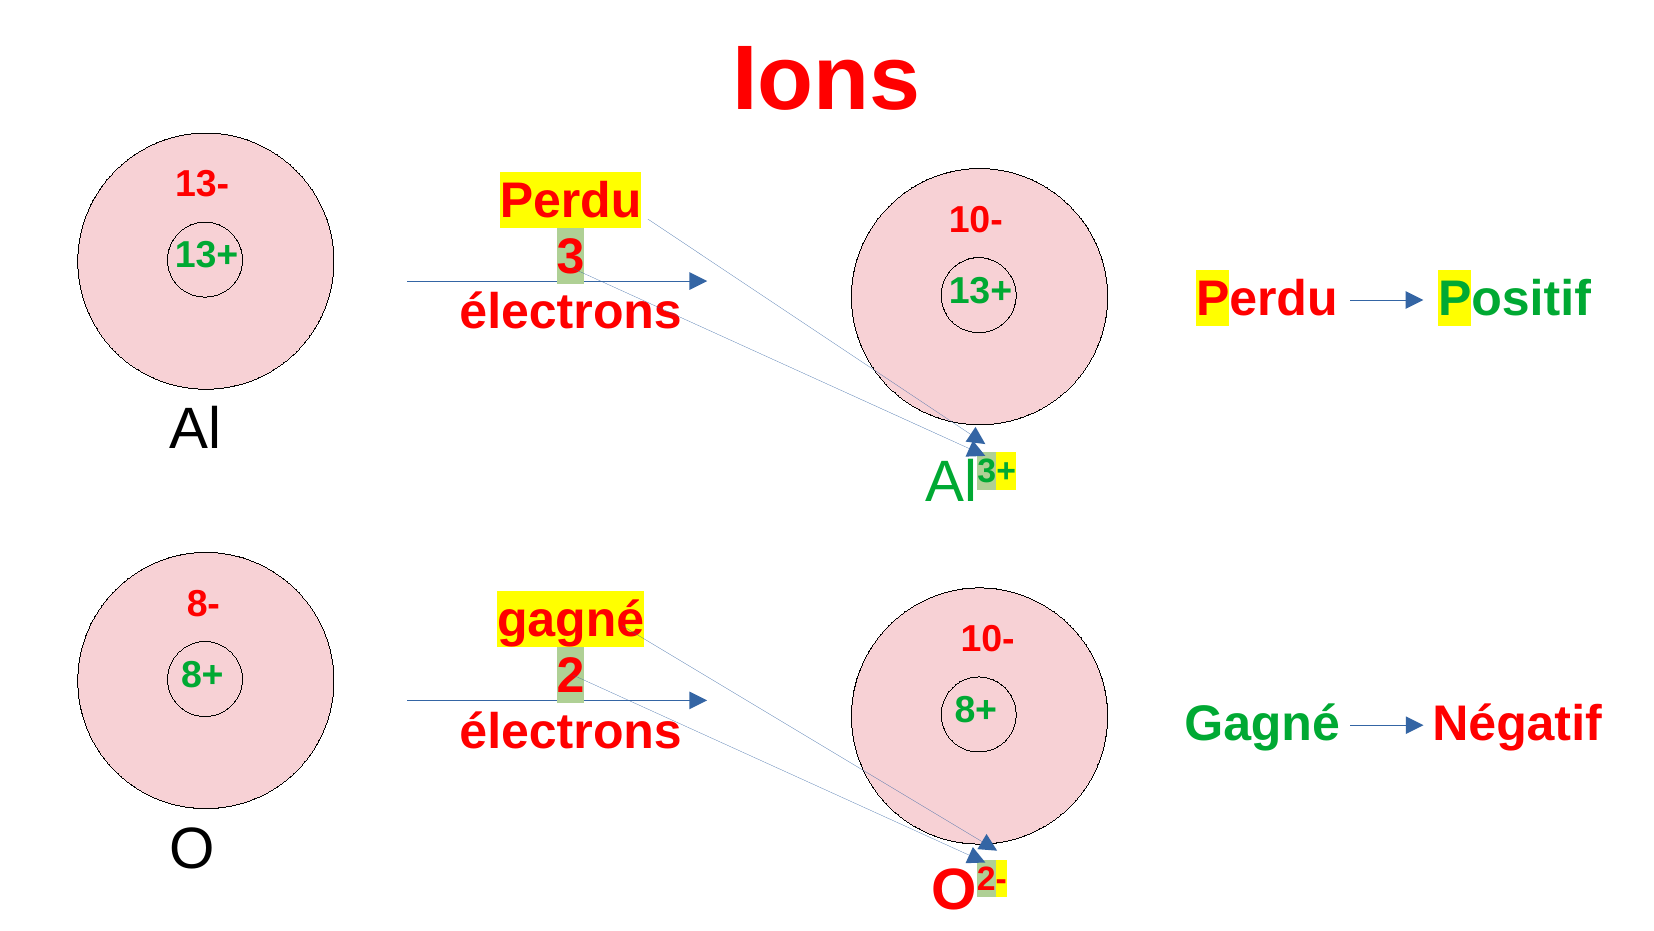

# Ions
13-
Perdu
3
électrons
10-
13+
13+
Perdu
Positif
Al
Al3+
8-
gagné
2
électrons
10-
8+
8+
Gagné
Négatif
O
O2-